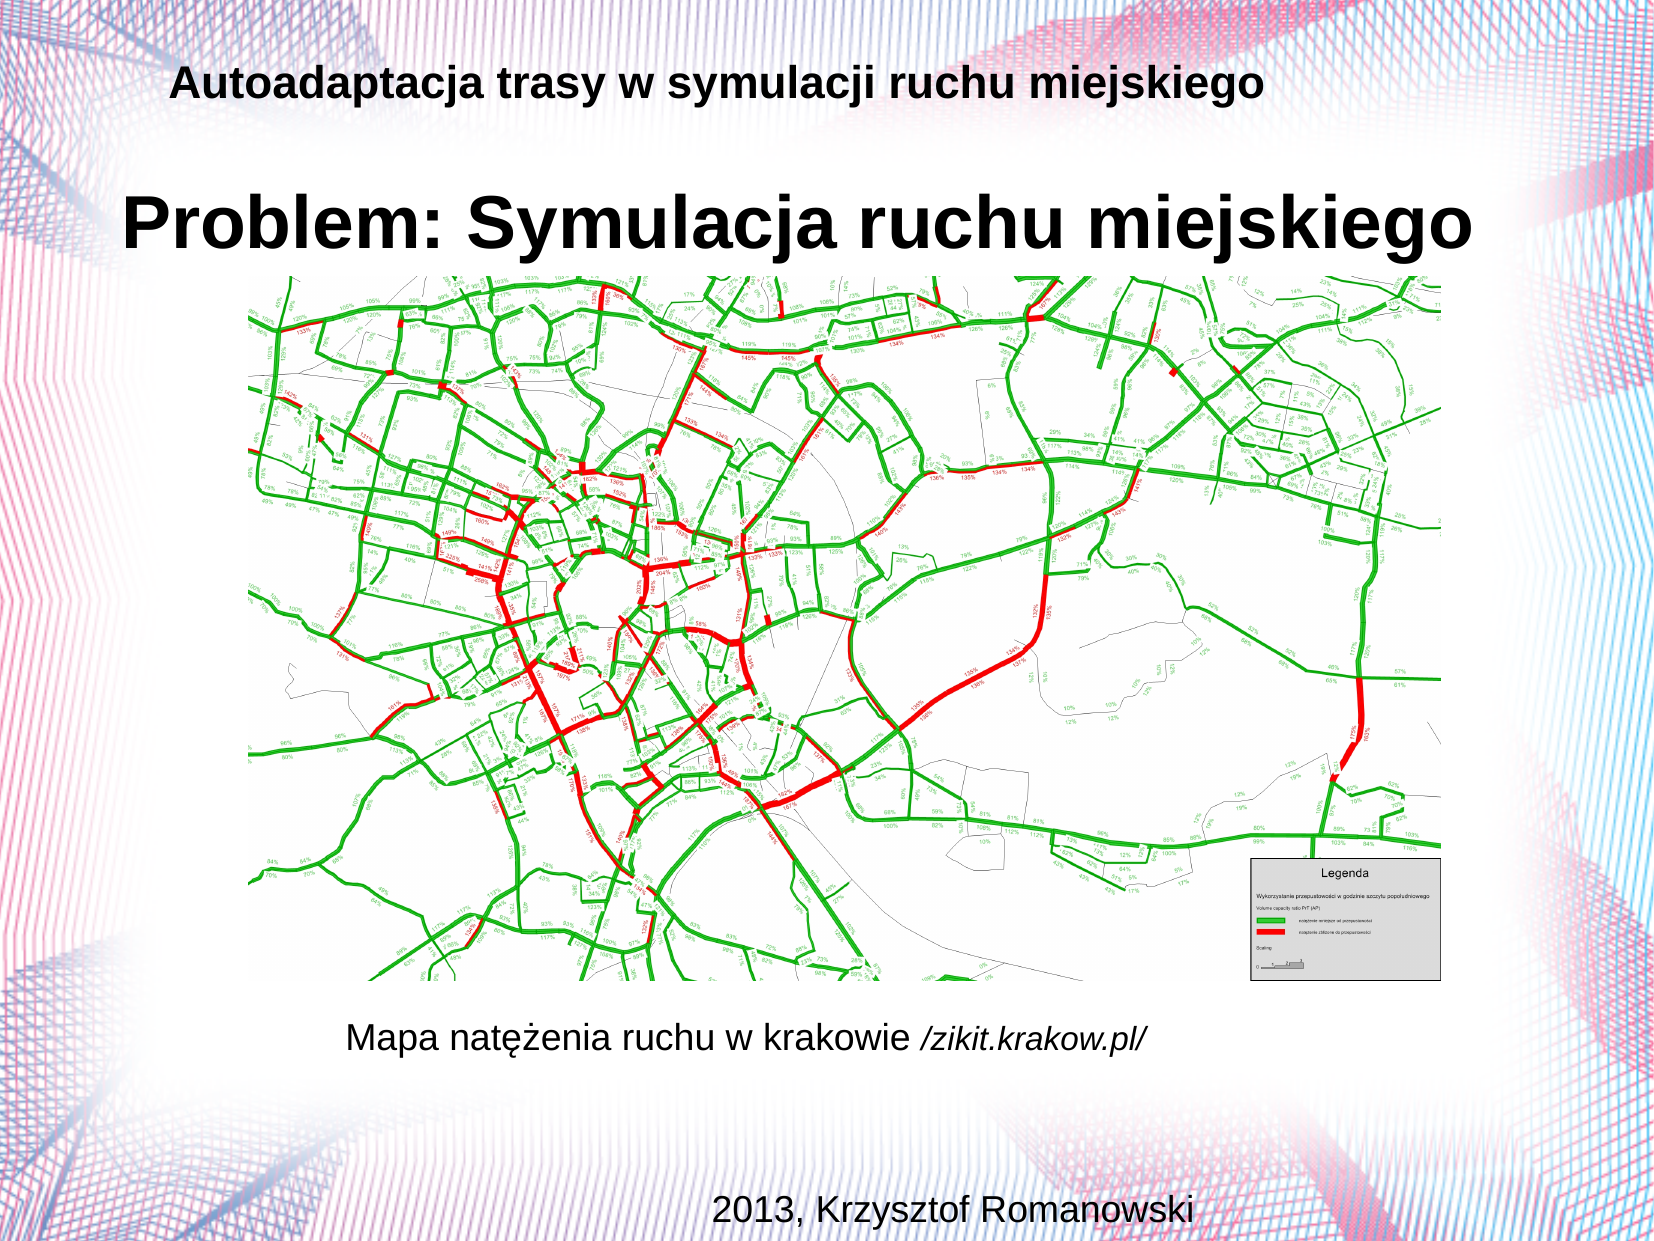

Autoadaptacja trasy w symulacji ruchu miejskiego
Problem: Symulacja ruchu miejskiego
Mapa natężenia ruchu w krakowie /zikit.krakow.pl/
2013, Krzysztof Romanowski